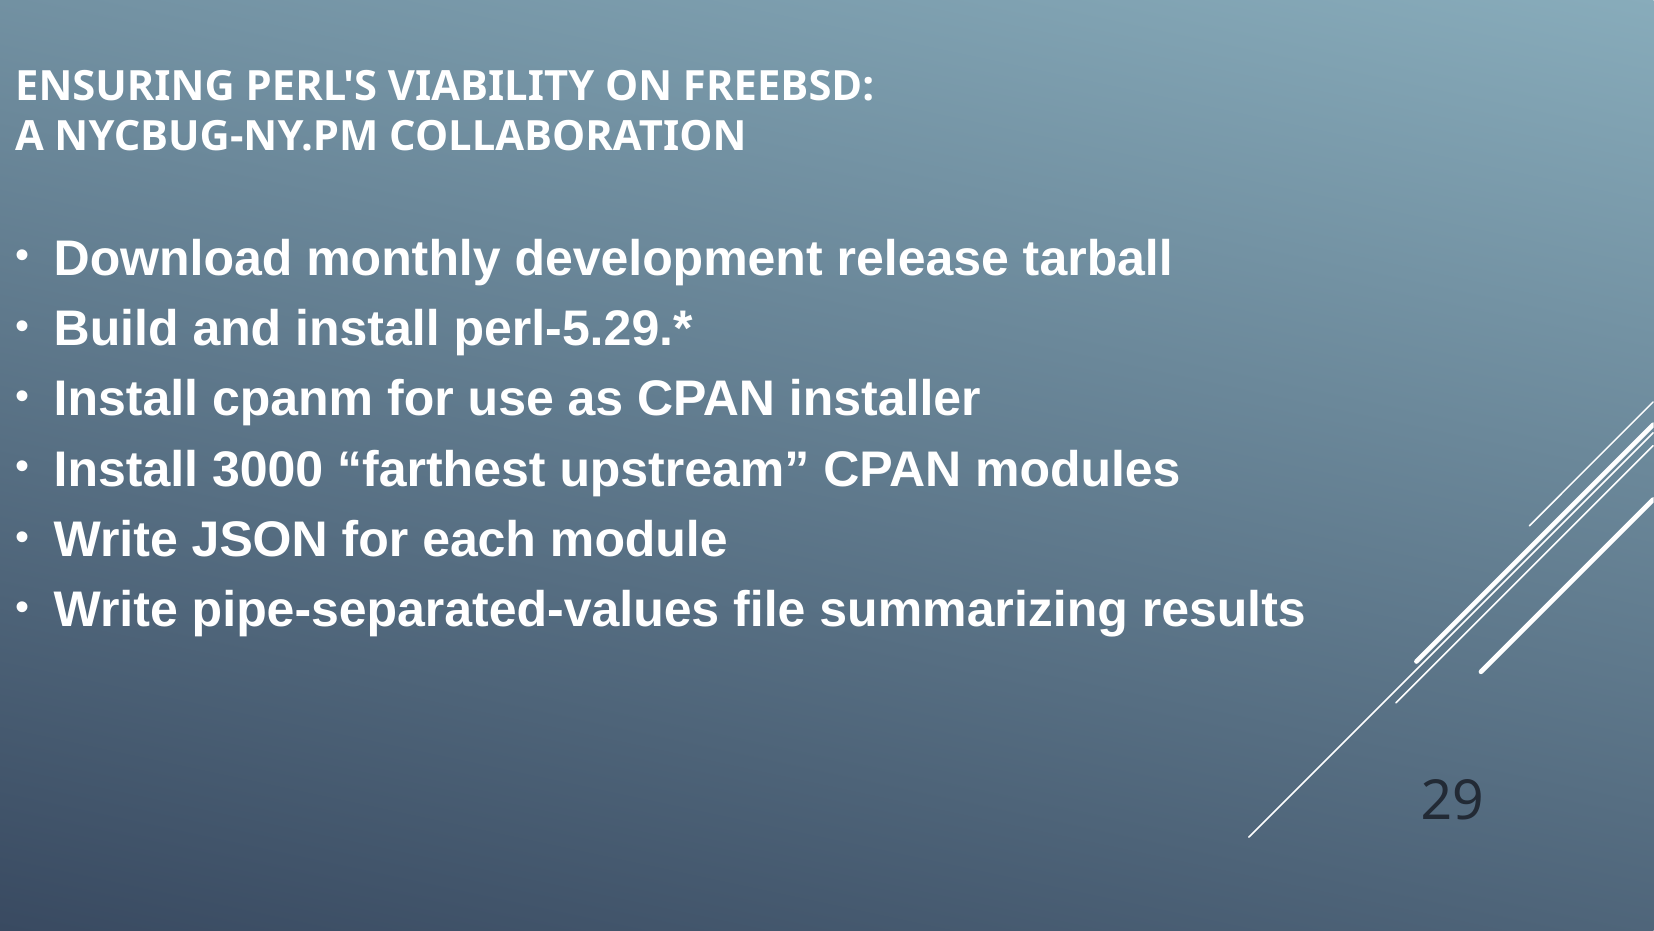

# Ensuring Perl's Viability on FreeBSD: A NYCBUG-NY.PM Collaboration
Download monthly development release tarball
Build and install perl-5.29.*
Install cpanm for use as CPAN installer
Install 3000 “farthest upstream” CPAN modules
Write JSON for each module
Write pipe-separated-values file summarizing results
29